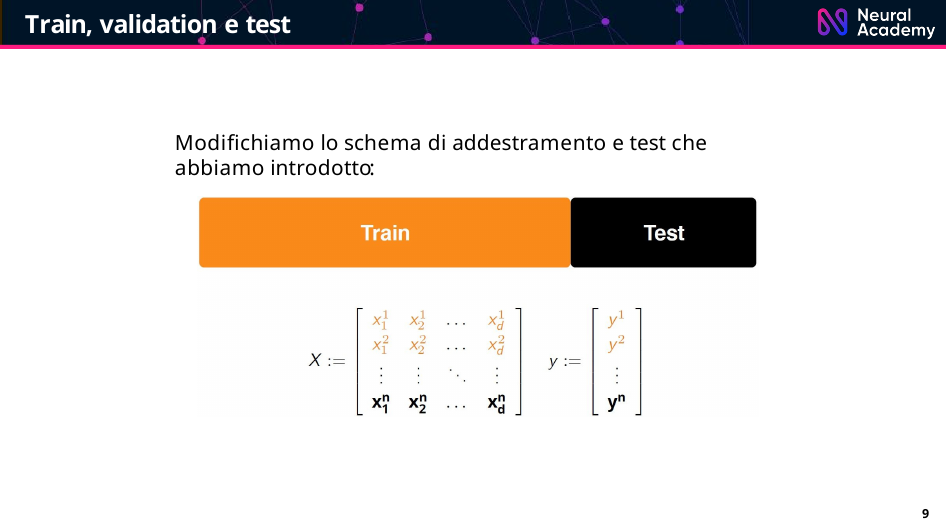

# Train, validation e test
Modiﬁchiamo lo schema di addestramento e test che abbiamo introdotto: